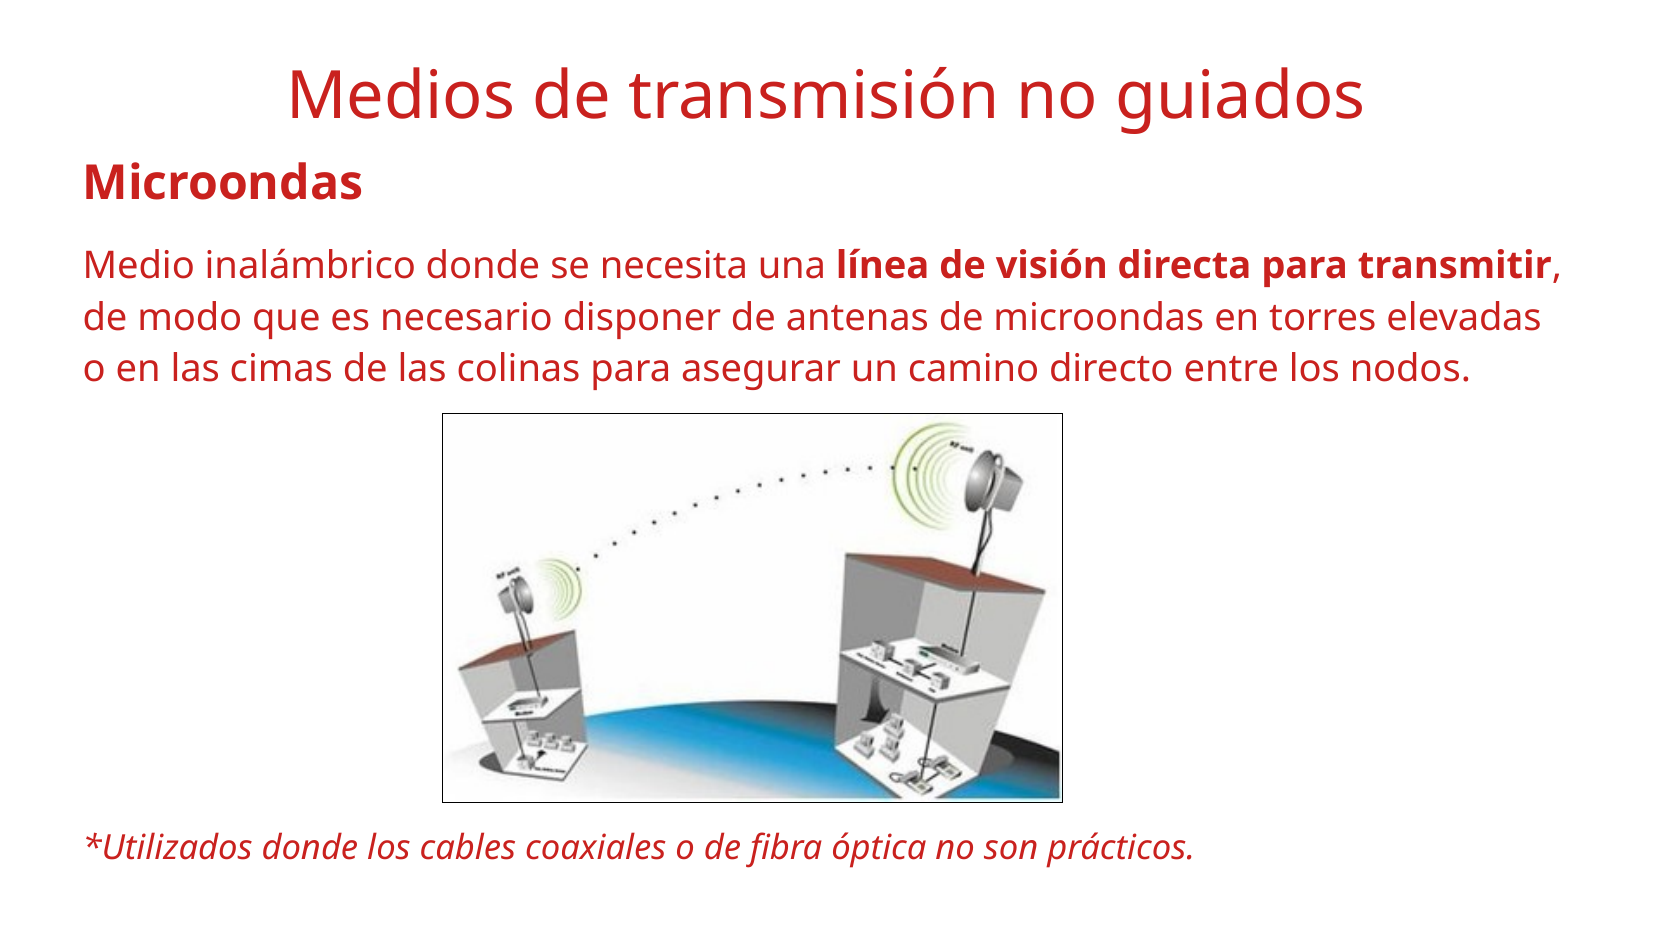

# Medios de transmisión no guiados
Microondas
Medio inalámbrico donde se necesita una línea de visión directa para transmitir, de modo que es necesario disponer de antenas de microondas en torres elevadas o en las cimas de las colinas para asegurar un camino directo entre los nodos.
*Utilizados donde los cables coaxiales o de fibra óptica no son prácticos.